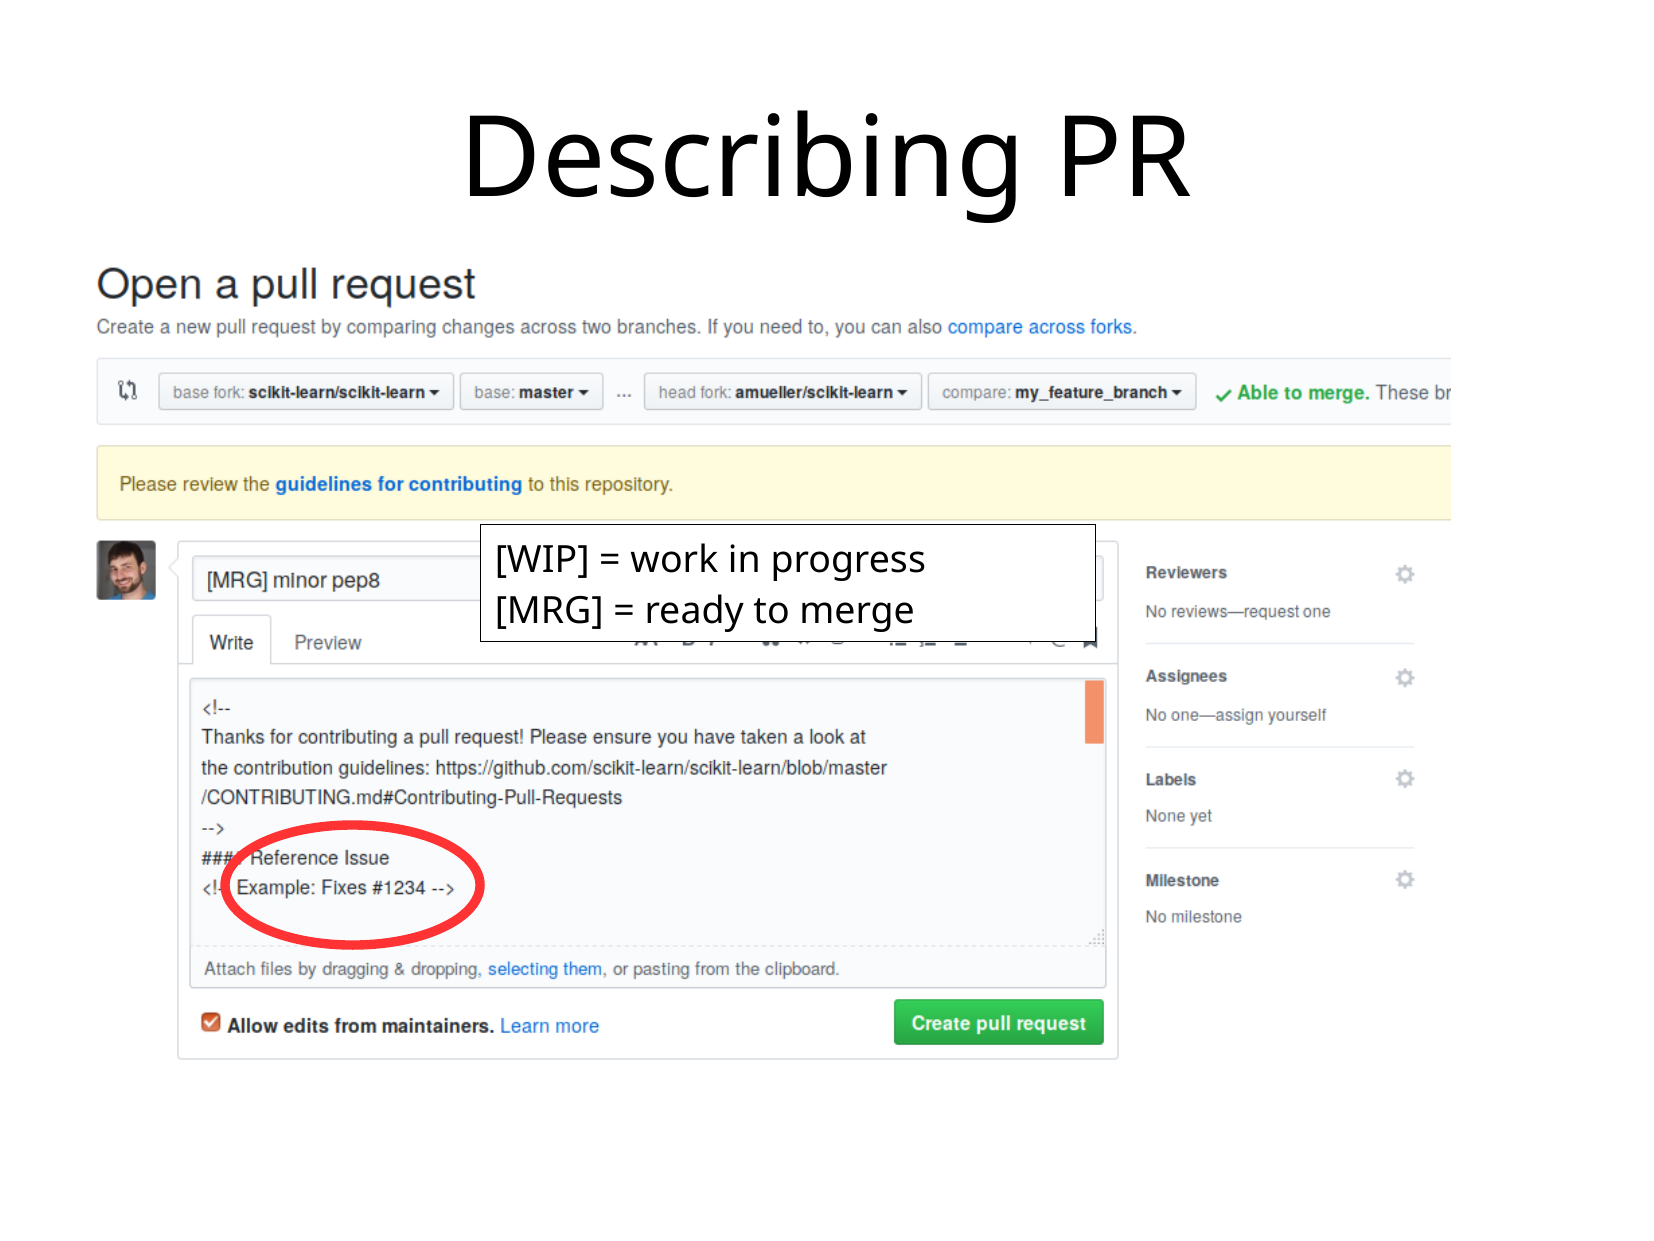

# Describing PR
[WIP] = work in progress
[MRG] = ready to merge